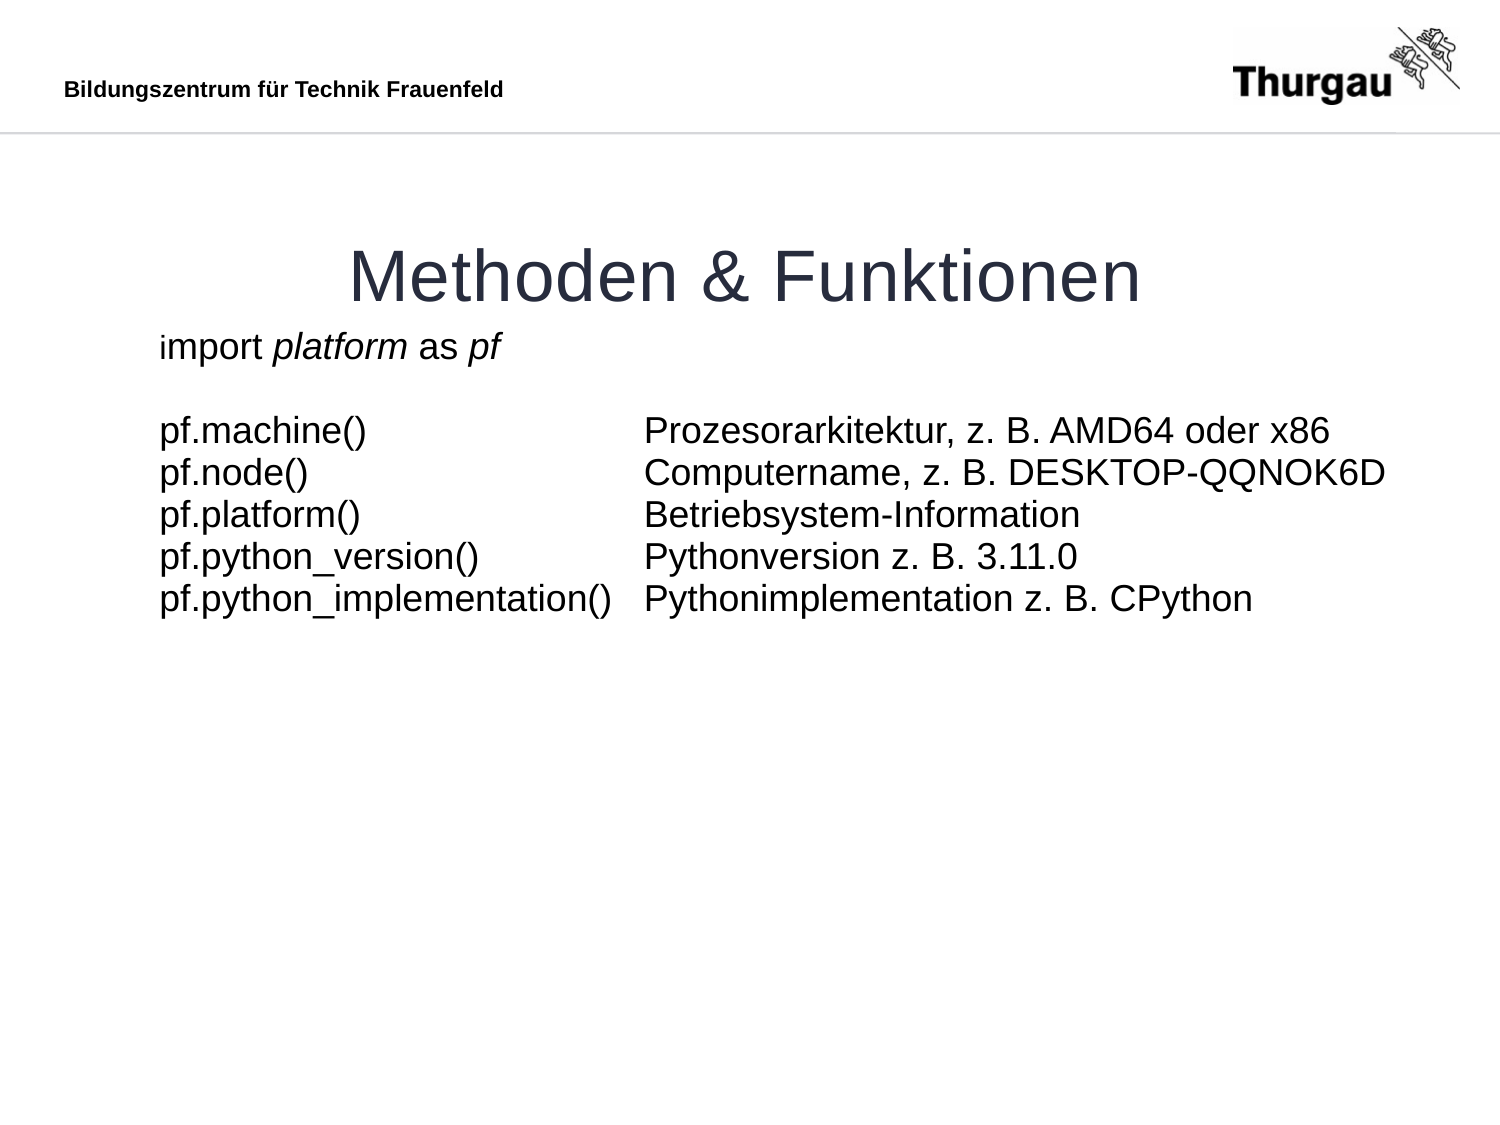

Bildungszentrum für Technik Frauenfeld
Methoden & Funktionen
import platform as pf
pf.machine()	Prozesorarkitektur, z. B. AMD64 oder x86
pf.node()	Computername, z. B. DESKTOP-QQNOK6D
pf.platform()	Betriebsystem-Information
pf.python_version()	Pythonversion z. B. 3.11.0
pf.python_implementation()	Pythonimplementation z. B. CPython